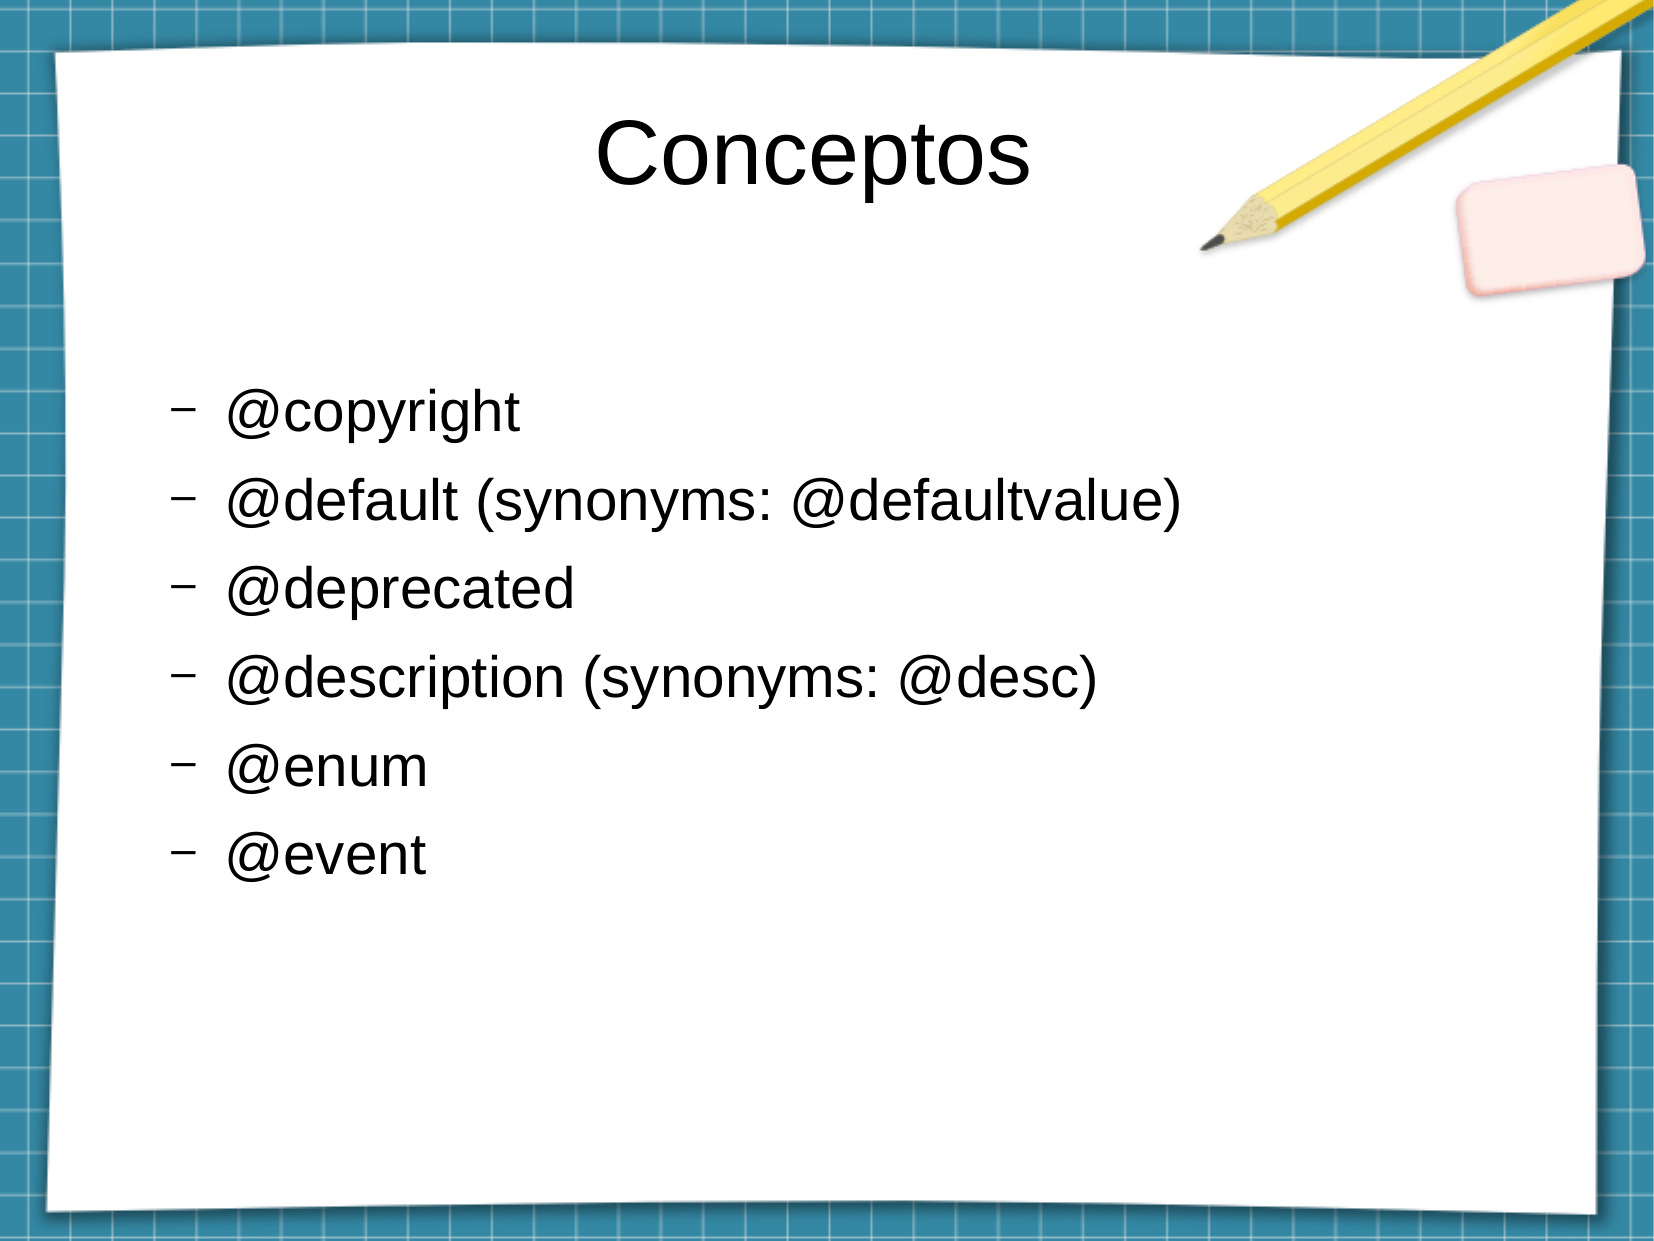

# Conceptos
@copyright
@default (synonyms: @defaultvalue)
@deprecated
@description (synonyms: @desc)
@enum
@event